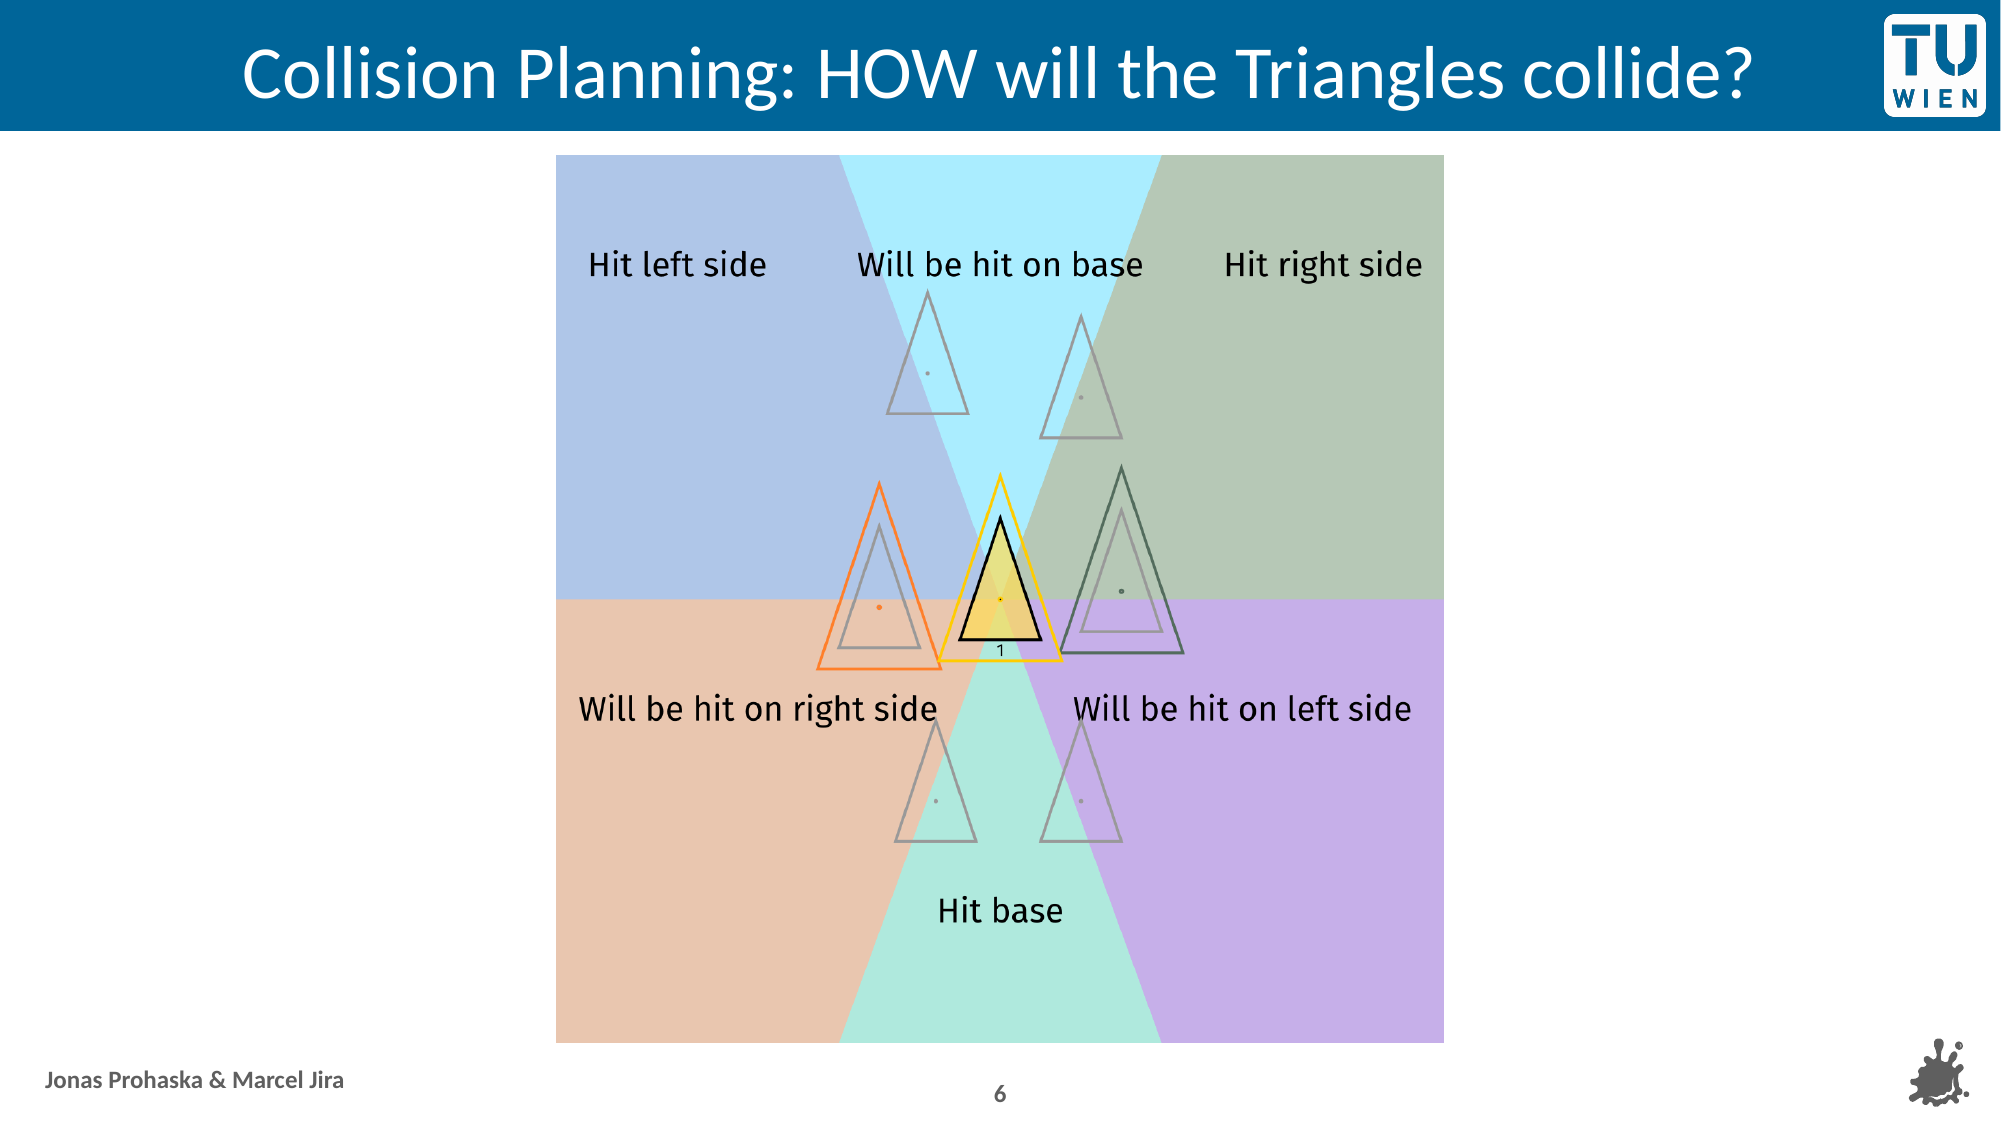

Collision Planning: HOW will the Triangles collide?
Jonas Prohaska & Marcel Jira